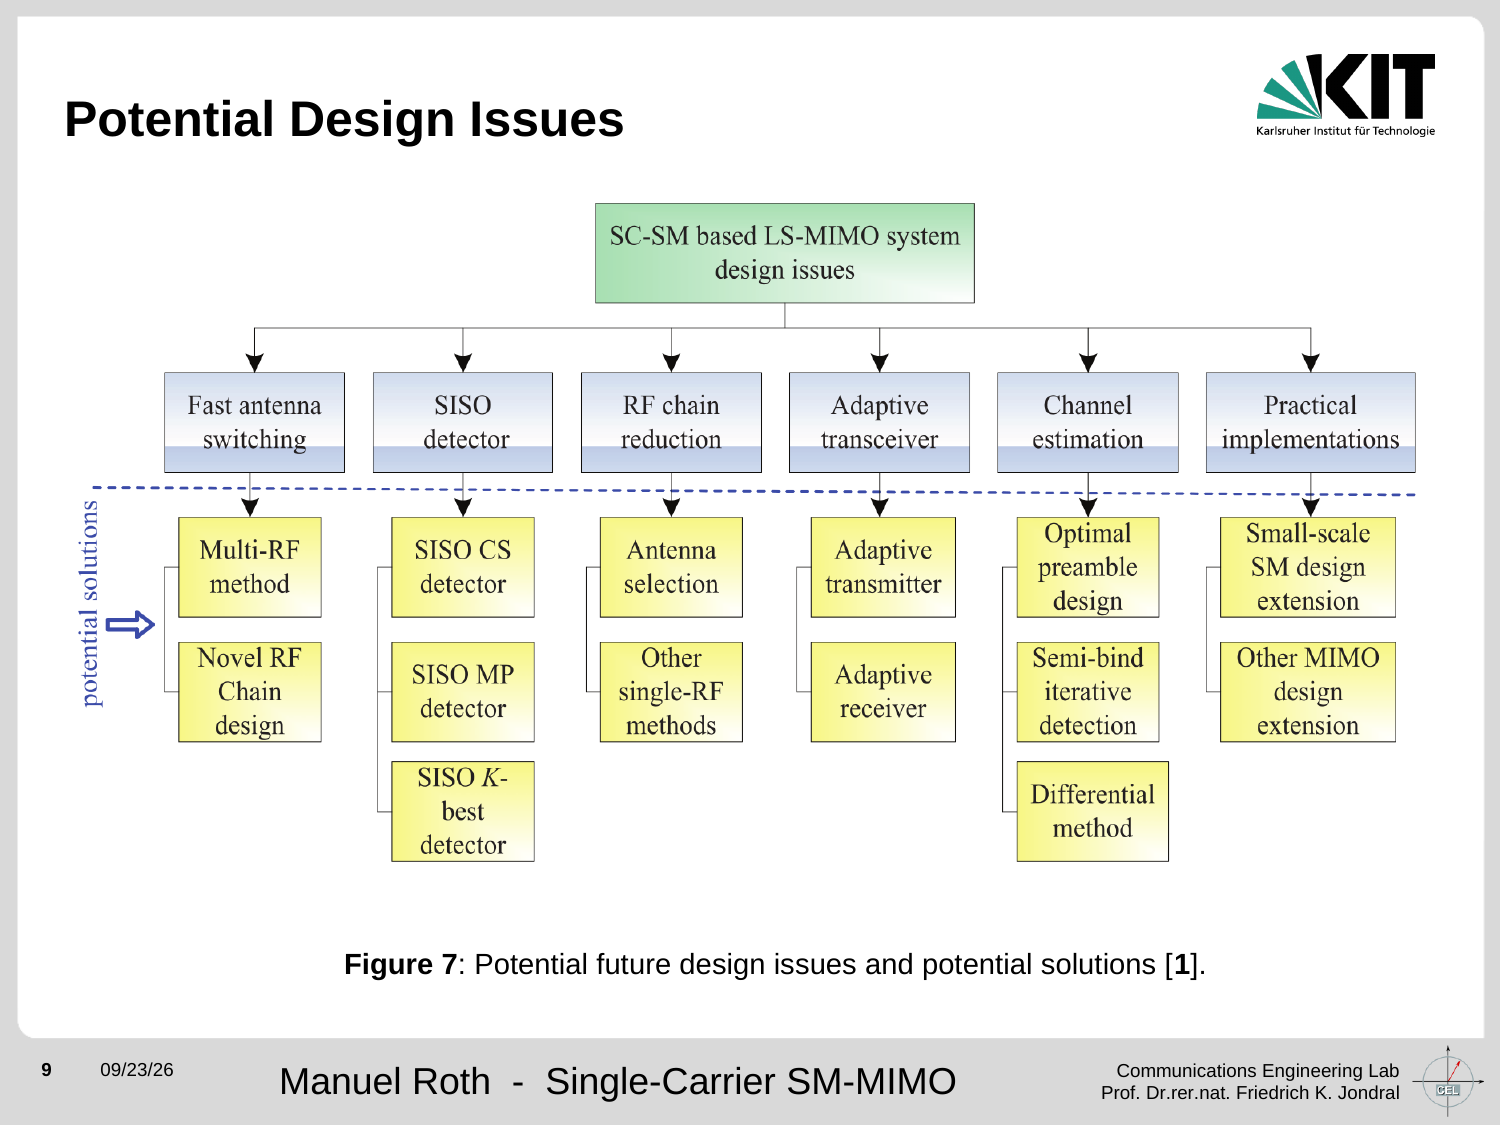

# Potential Design Issues
Figure 7: Potential future design issues and potential solutions [1].
Manuel Roth - Single-Carrier SM-MIMO